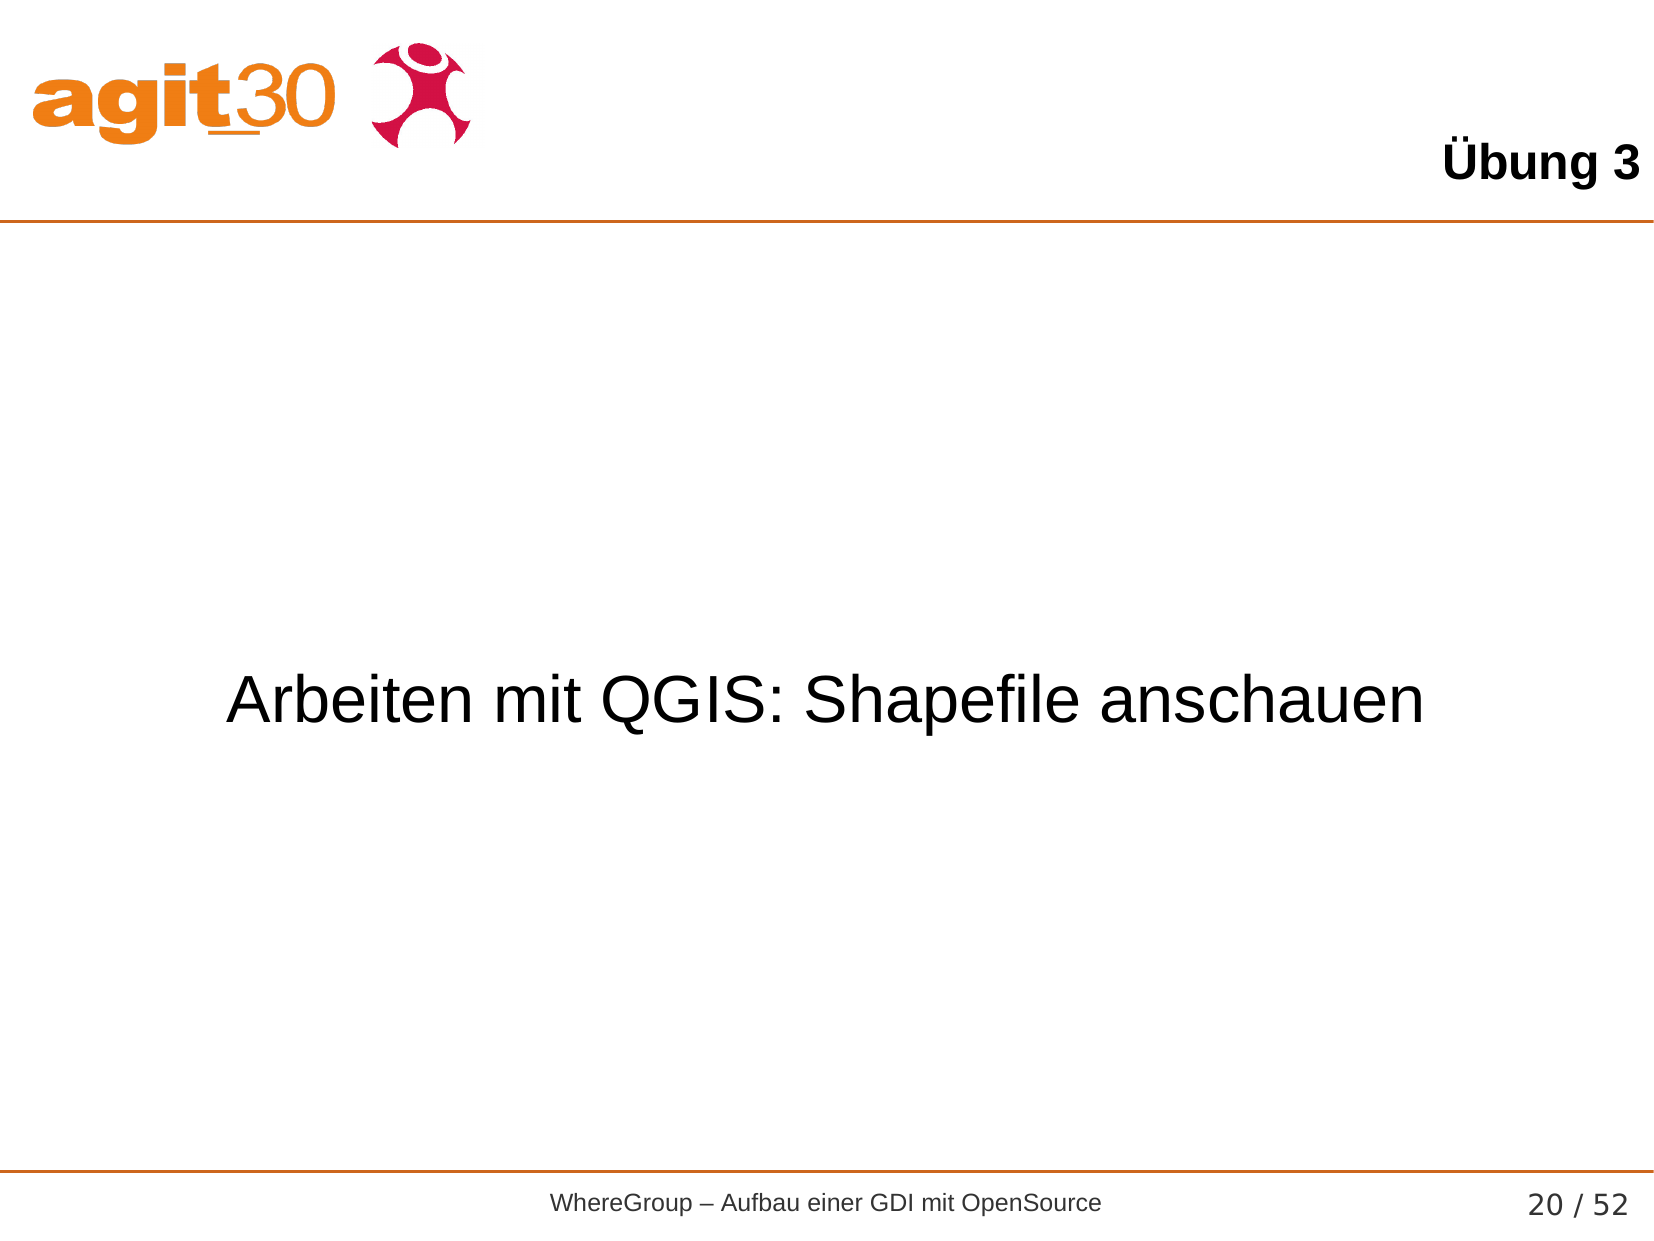

# Übung 3
Arbeiten mit QGIS: Shapefile anschauen